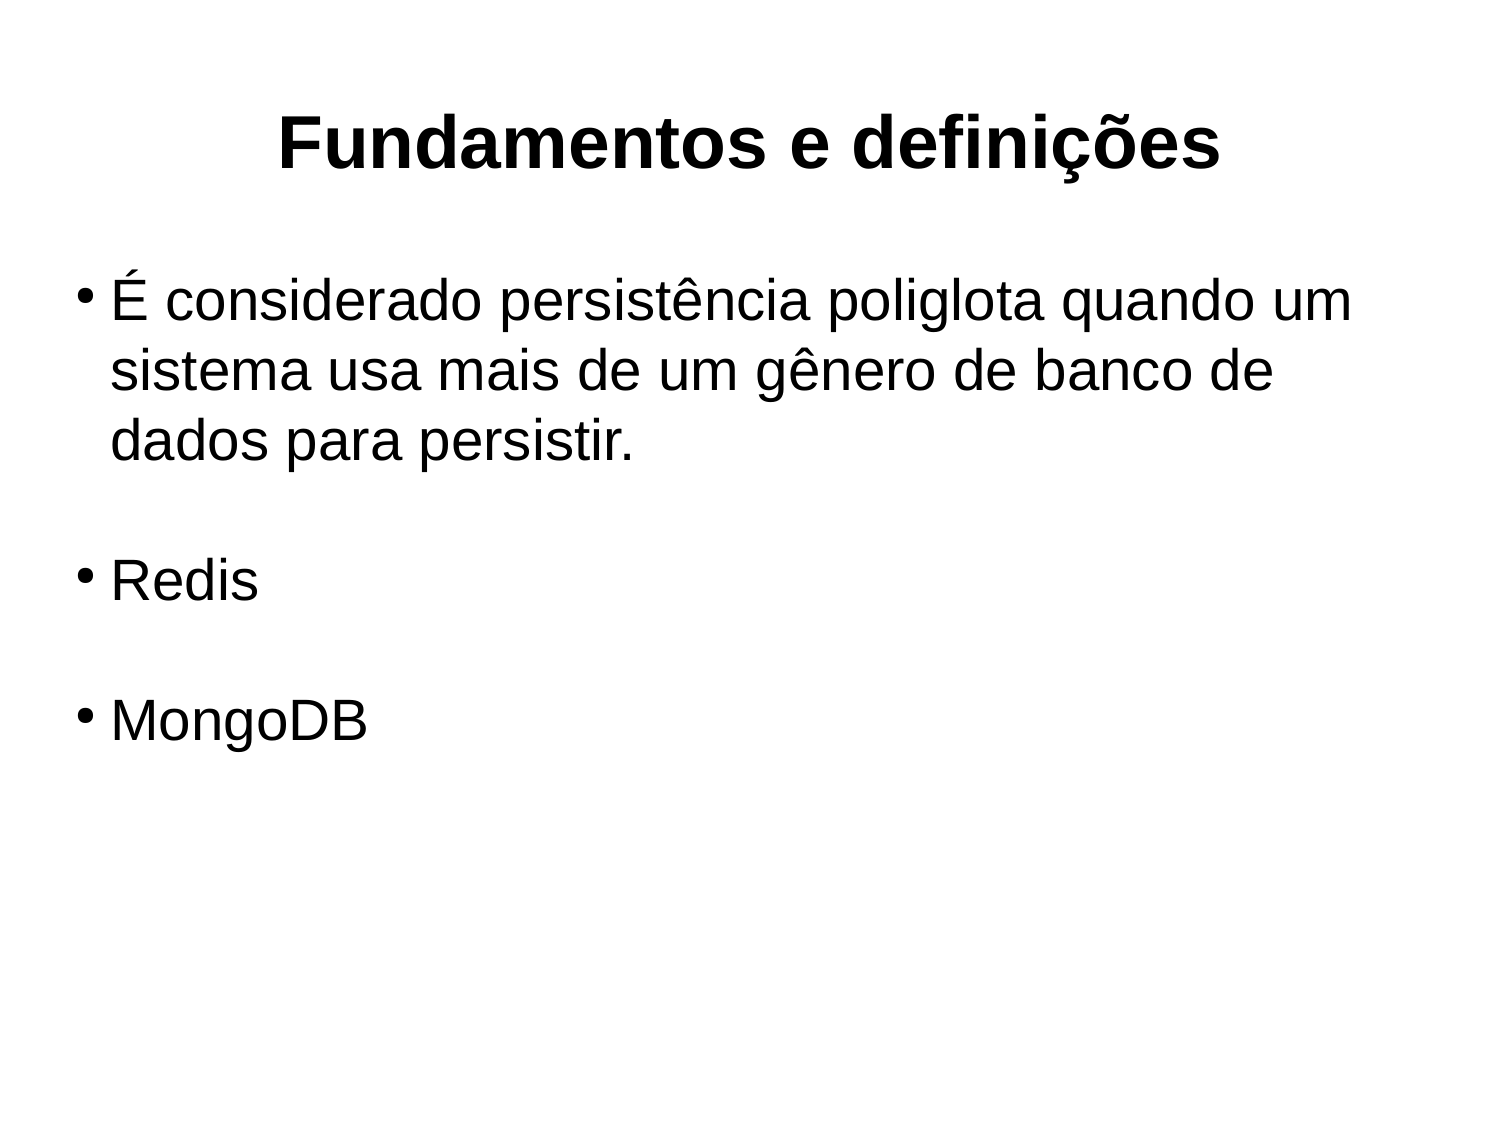

Fundamentos e definições
É considerado persistência poliglota quando um sistema usa mais de um gênero de banco de dados para persistir.
Redis
MongoDB